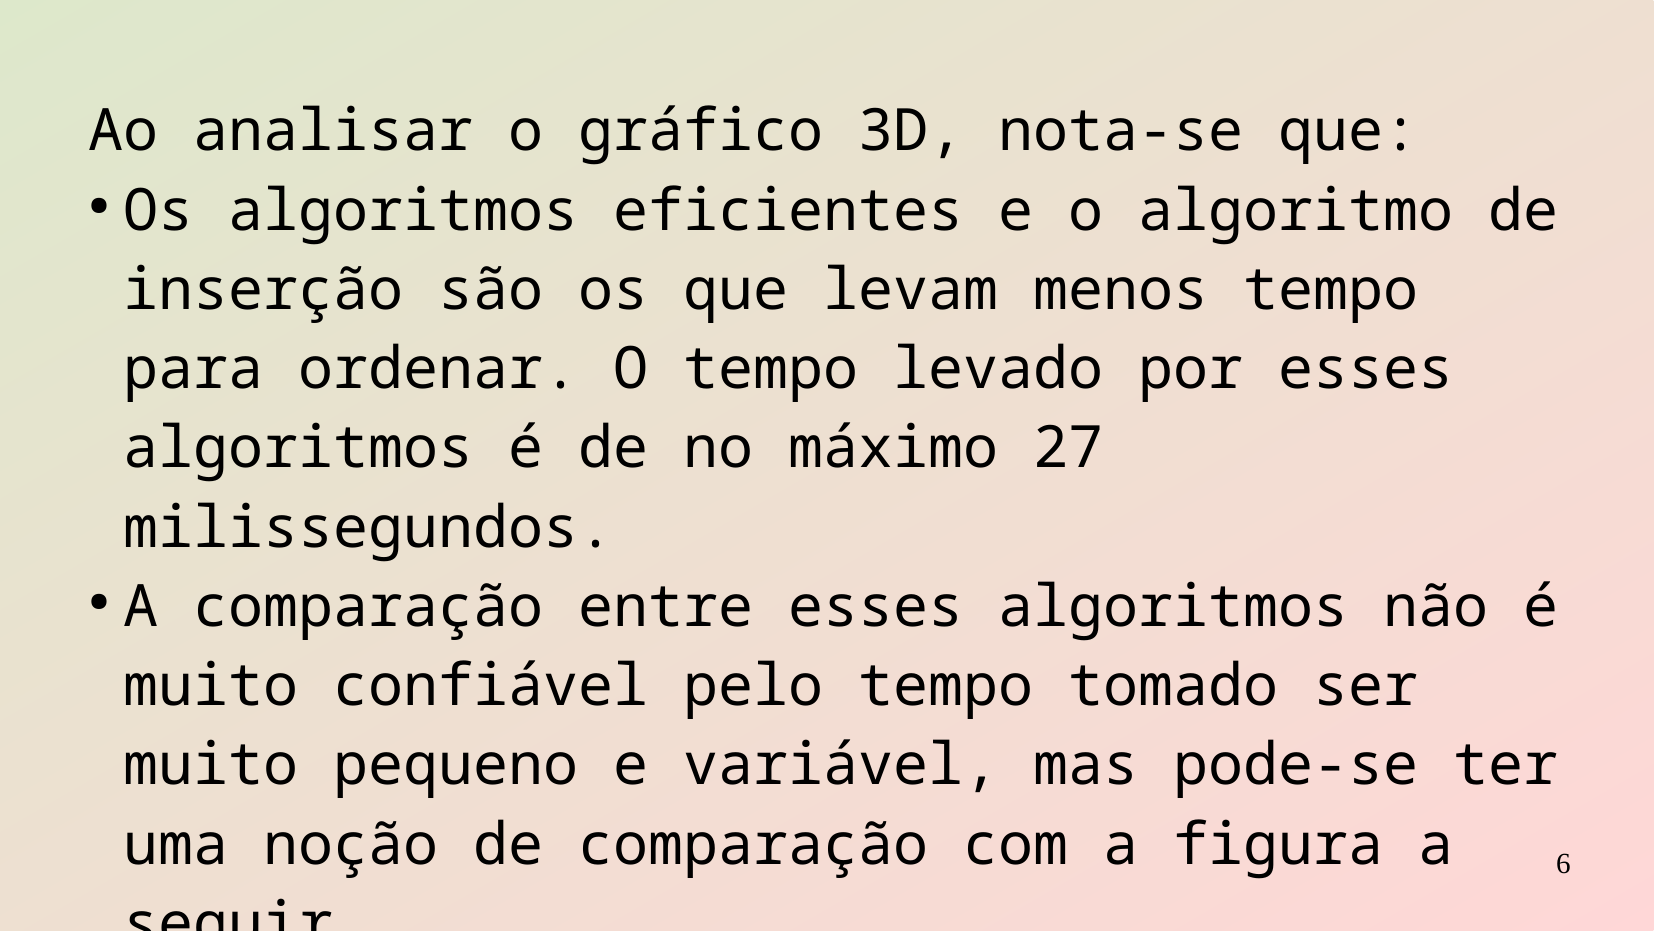

# Ao analisar o gráfico 3D, nota-se que:
Os algoritmos eficientes e o algoritmo de inserção são os que levam menos tempo para ordenar. O tempo levado por esses algoritmos é de no máximo 27 milissegundos.
A comparação entre esses algoritmos não é muito confiável pelo tempo tomado ser muito pequeno e variável, mas pode-se ter uma noção de comparação com a figura a seguir.
6